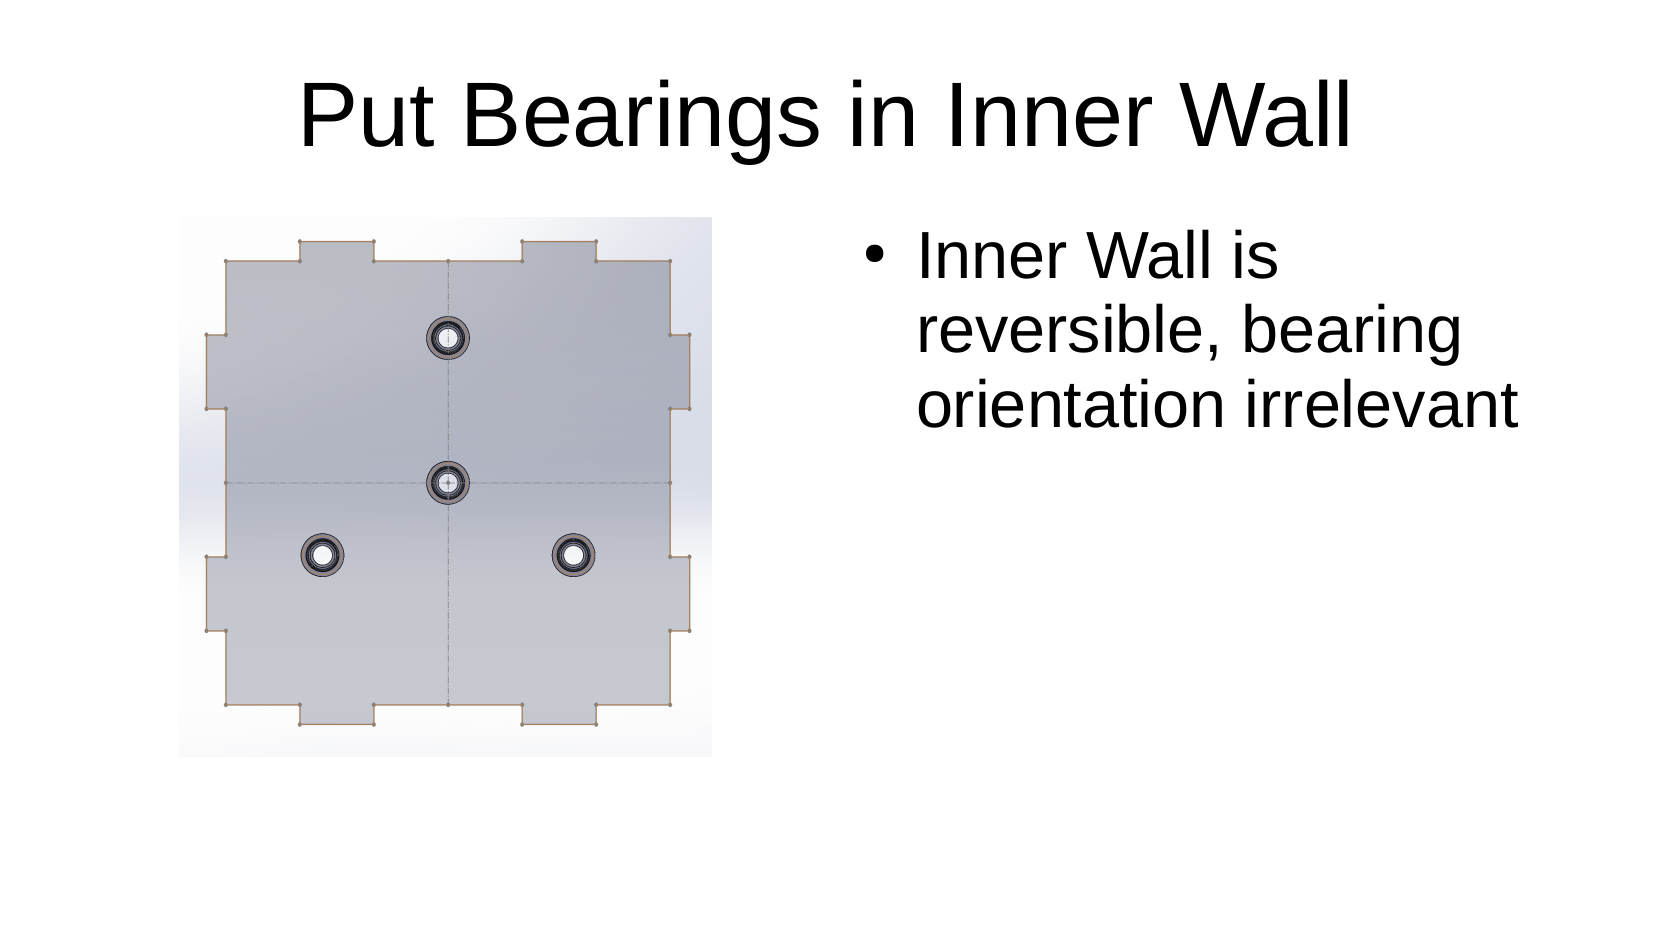

# Put Bearings in Inner Wall
Inner Wall is reversible, bearing orientation irrelevant